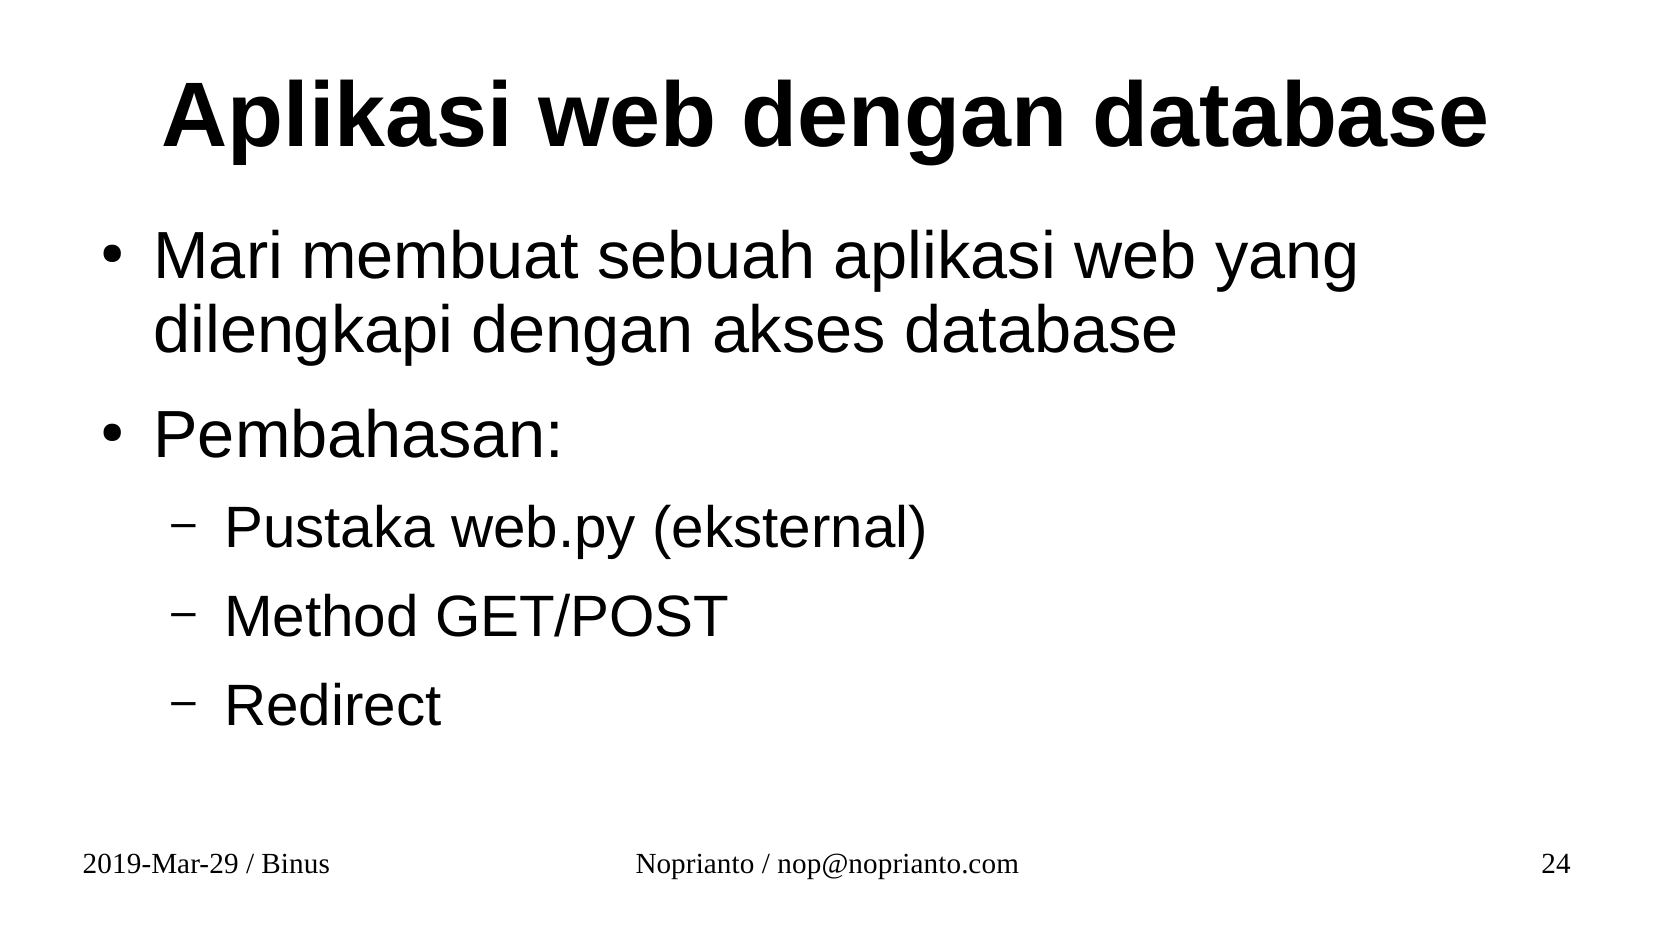

# Aplikasi web dengan database
Mari membuat sebuah aplikasi web yang dilengkapi dengan akses database
Pembahasan:
Pustaka web.py (eksternal)
Method GET/POST
Redirect
2019-Mar-29 / Binus
Noprianto / nop@noprianto.com
24